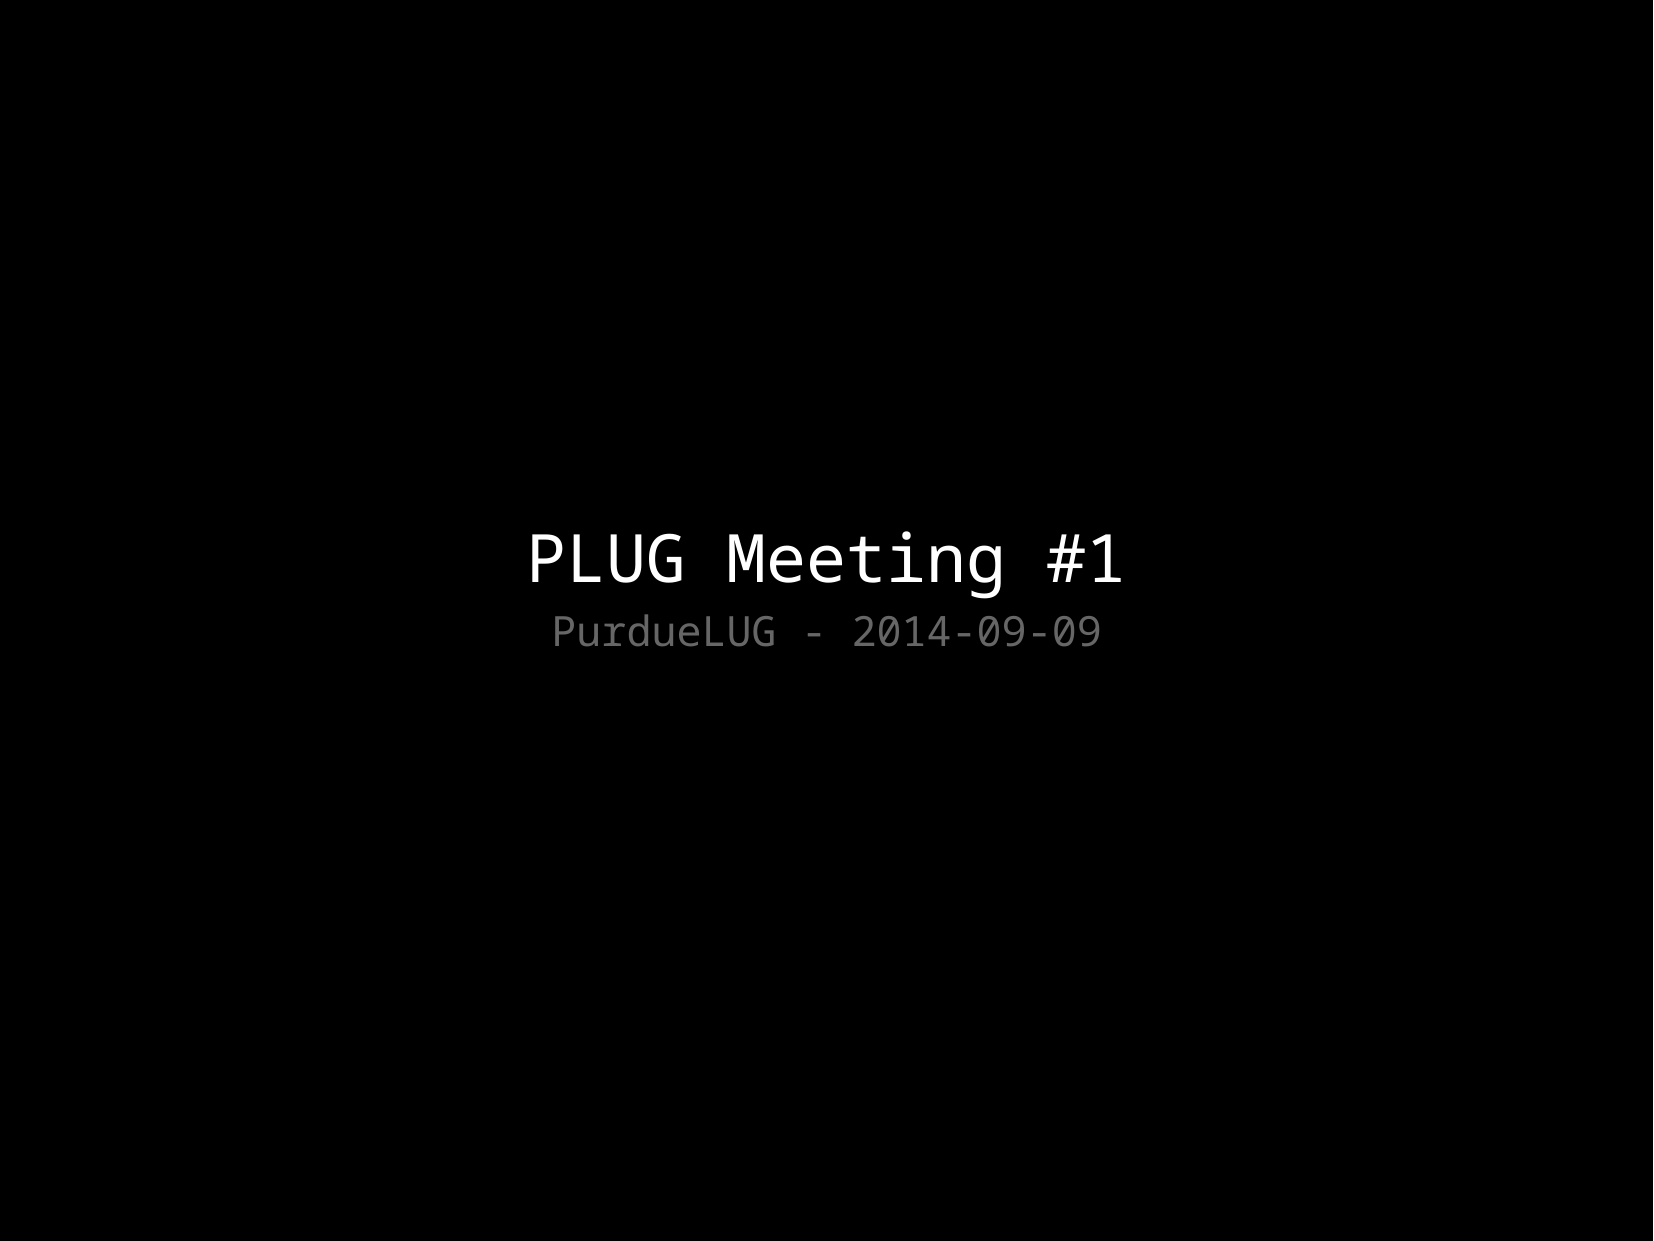

# PLUG Meeting #1
PurdueLUG - 2014-09-09